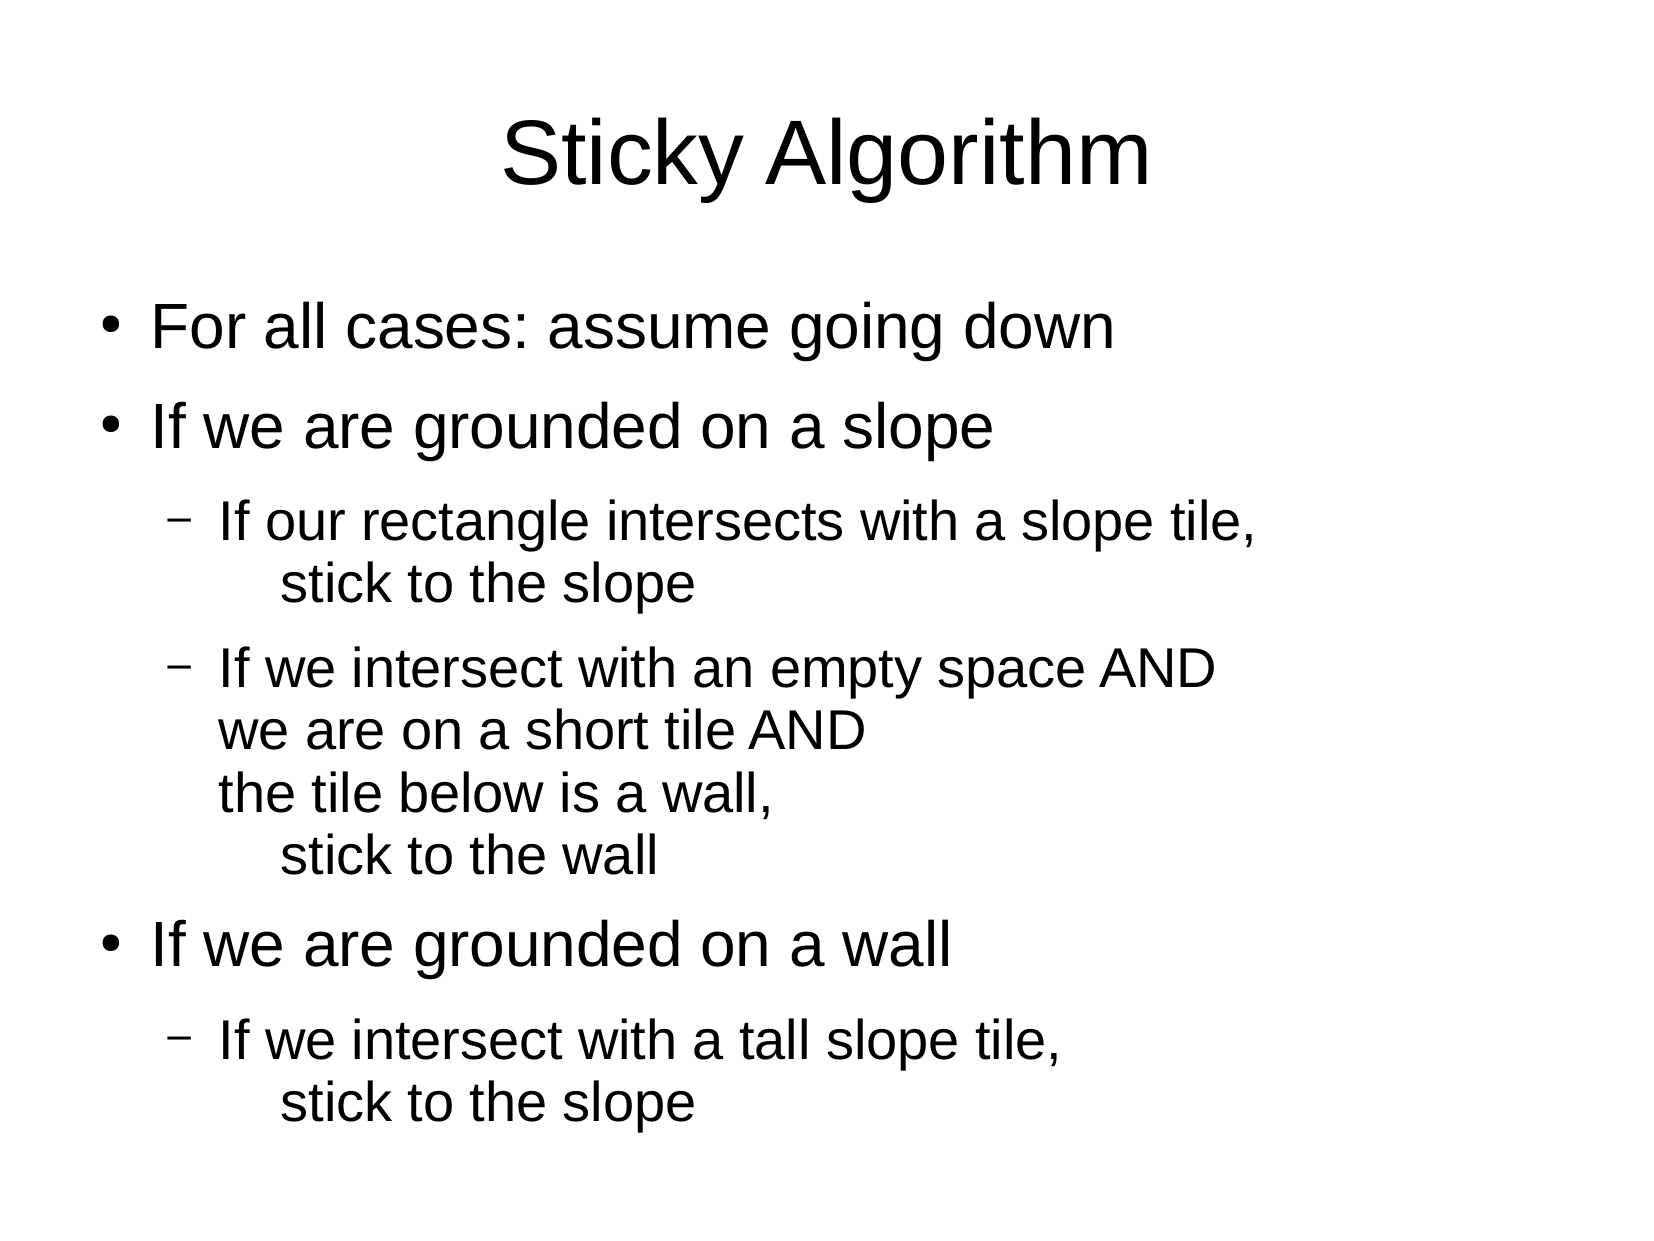

# Sticky Algorithm
For all cases: assume going down
If we are grounded on a slope
If our rectangle intersects with a slope tile,
 stick to the slope
If we intersect with an empty space AND
we are on a short tile AND
the tile below is a wall,
 stick to the wall
If we are grounded on a wall
If we intersect with a tall slope tile,
 stick to the slope